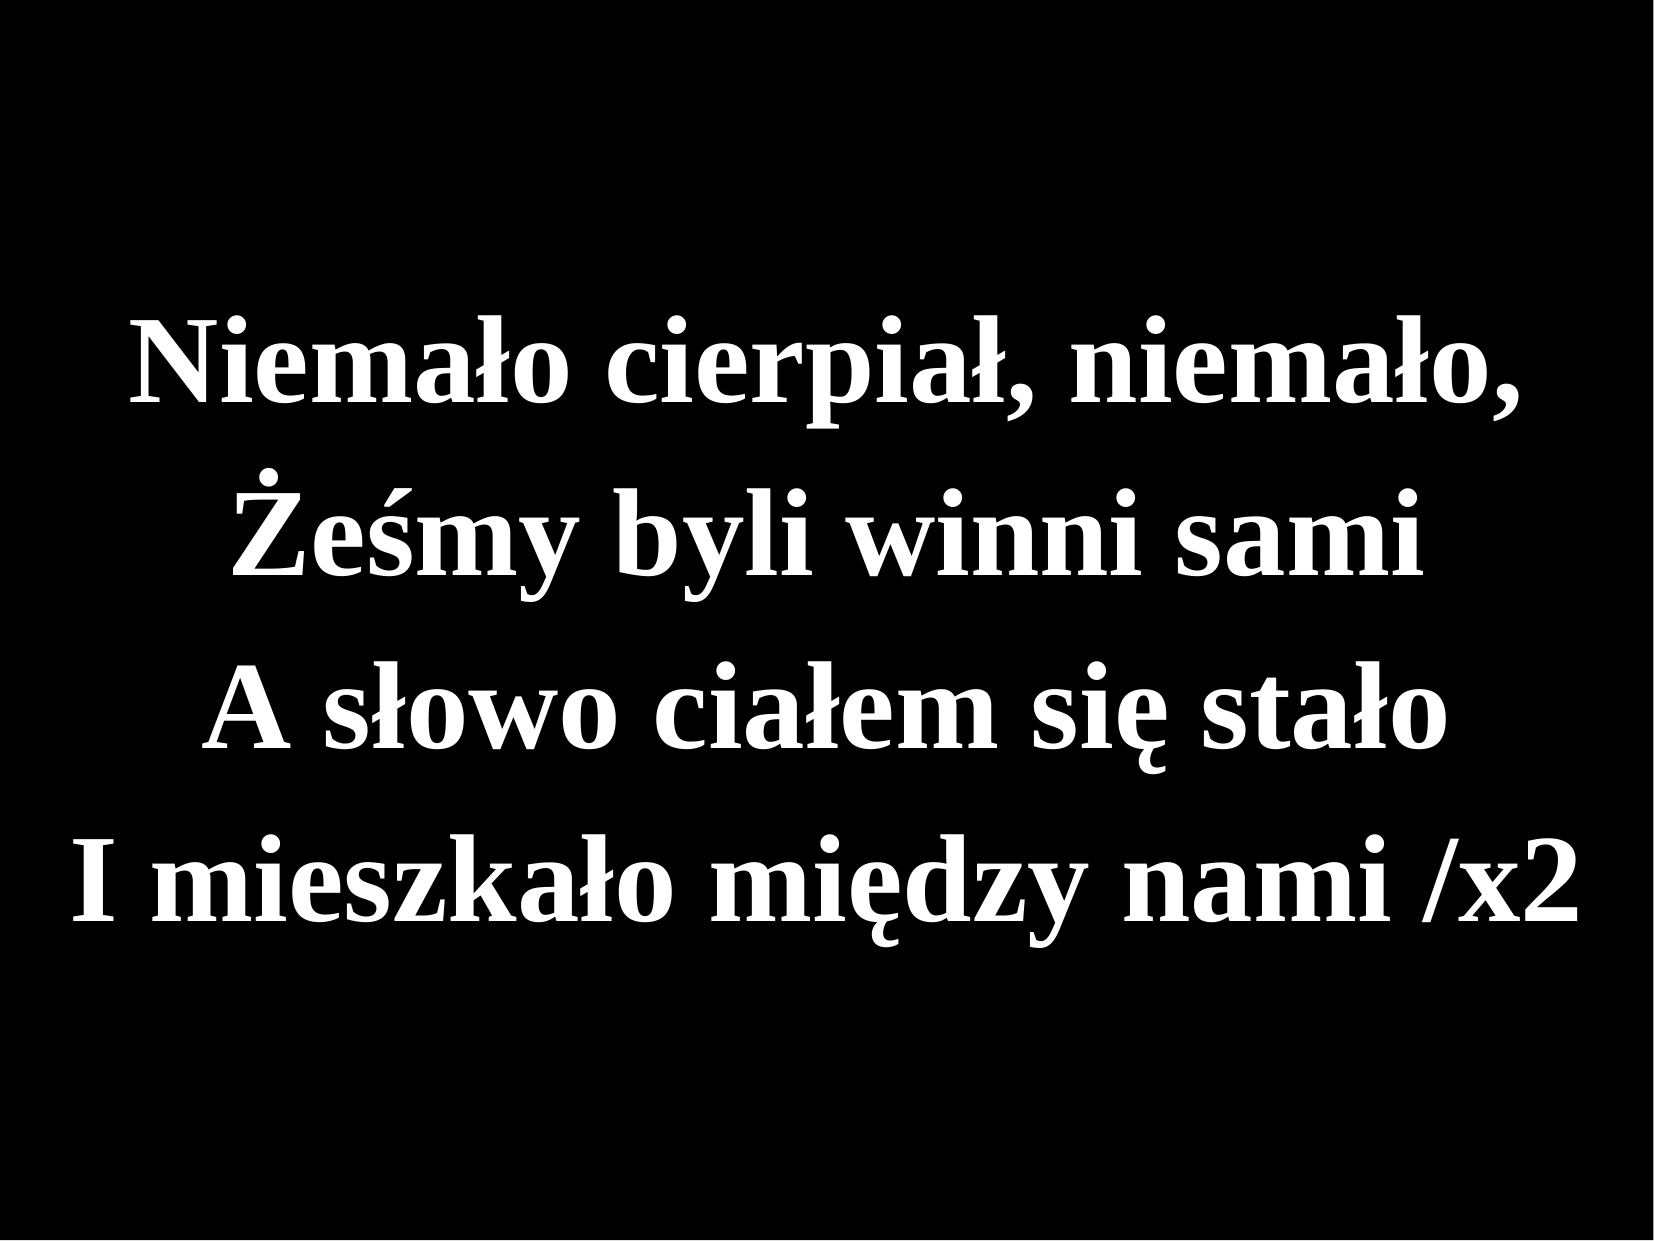

# Niemało cierpiał, niemało, ppp Żeśmy byli winni sami ppp A słowo ciałem się stało ppp I mieszkało między nami /x2